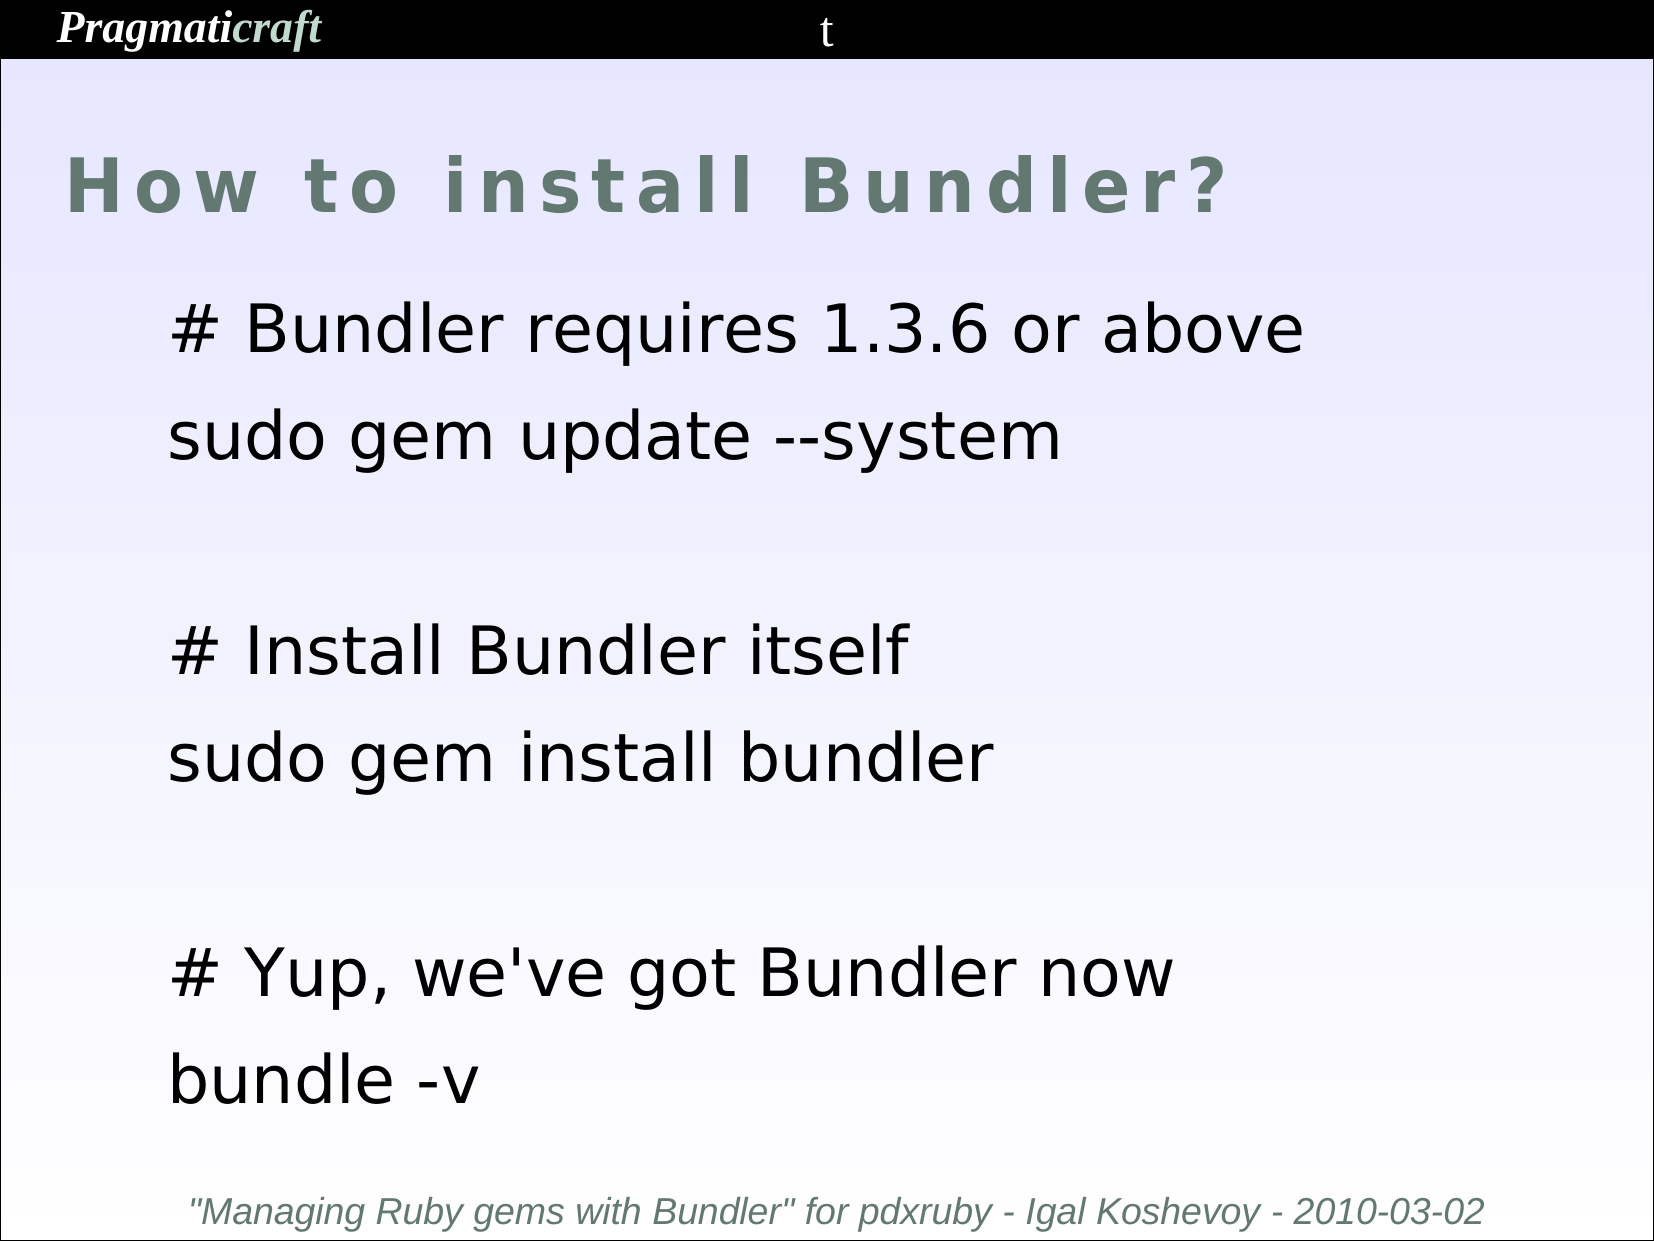

# How to install Bundler?
 # Bundler requires 1.3.6 or above
 sudo gem update --system
 # Install Bundler itself
 sudo gem install bundler
 # Yup, we've got Bundler now
 bundle -v